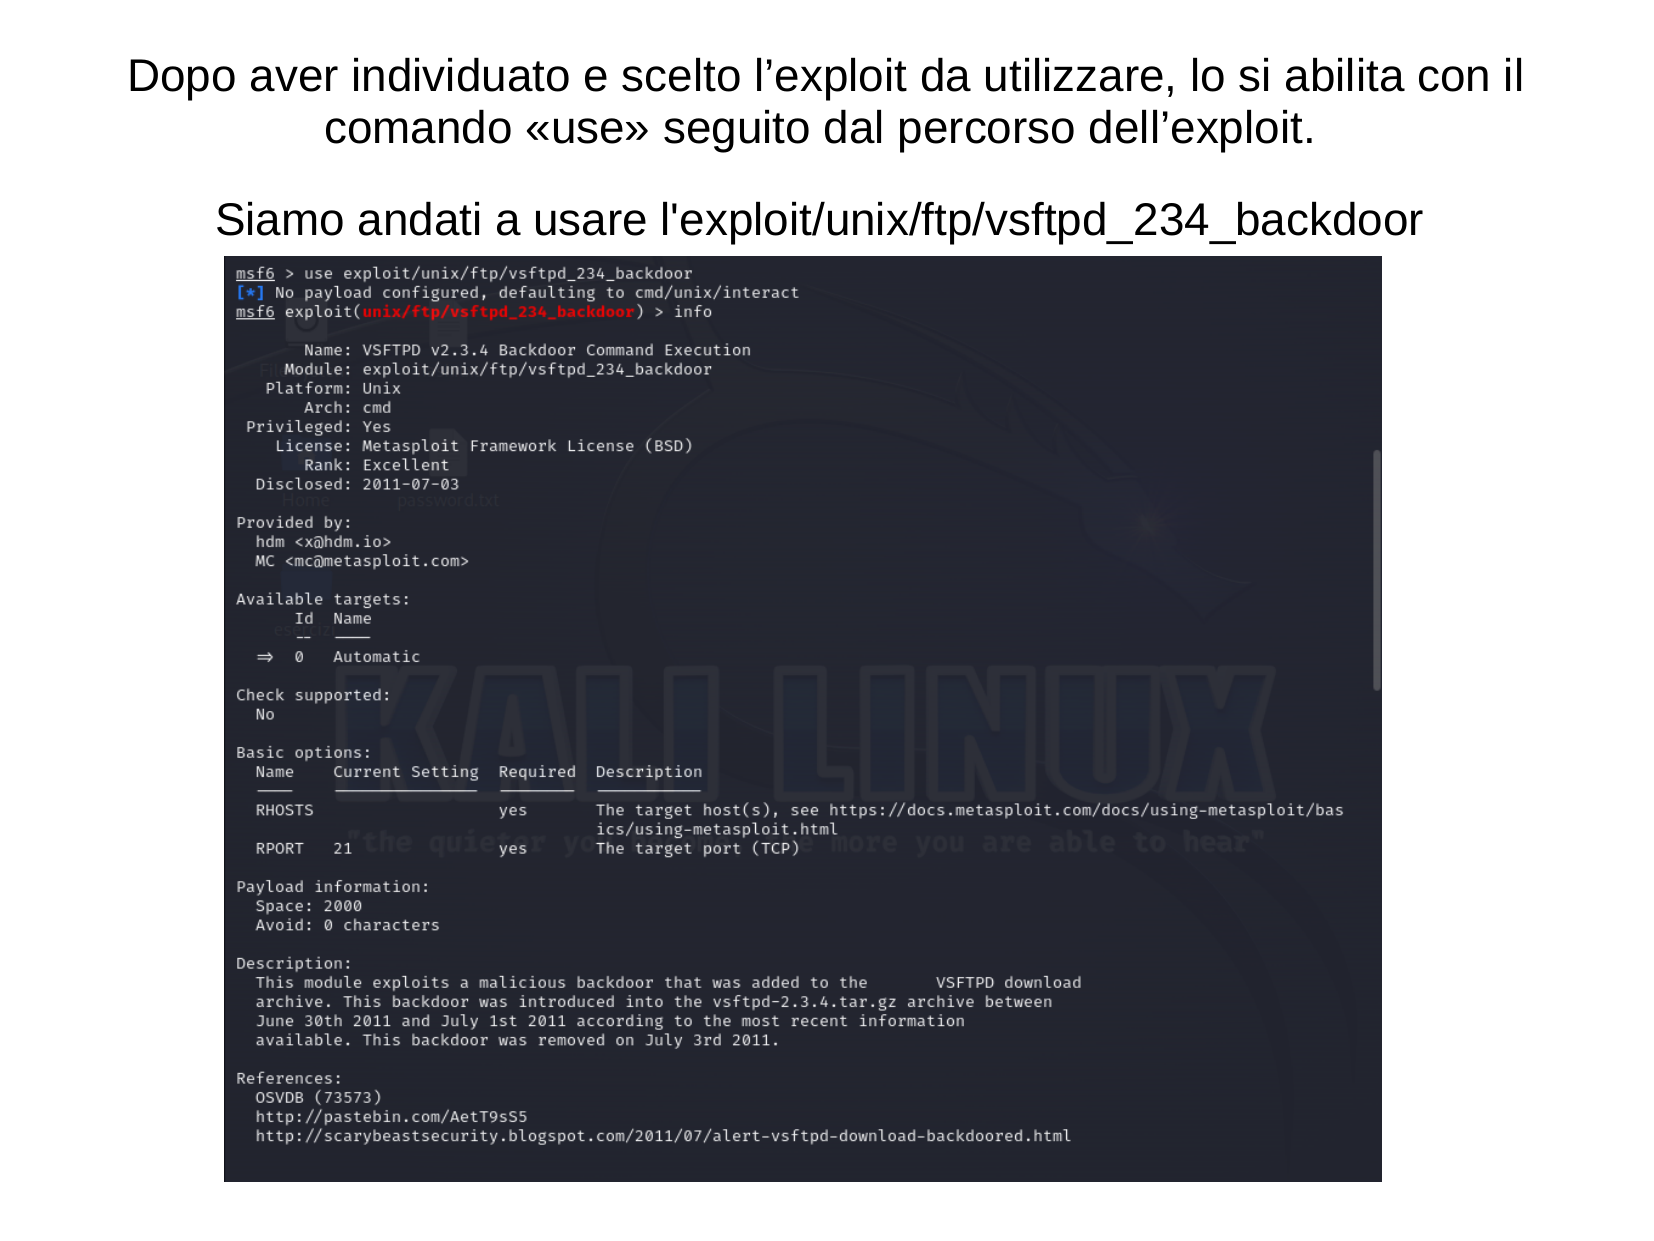

# Dopo aver individuato e scelto l’exploit da utilizzare, lo si abilita con il comando «use» seguito dal percorso dell’exploit. Siamo andati a usare l'exploit/unix/ftp/vsftpd_234_backdoor